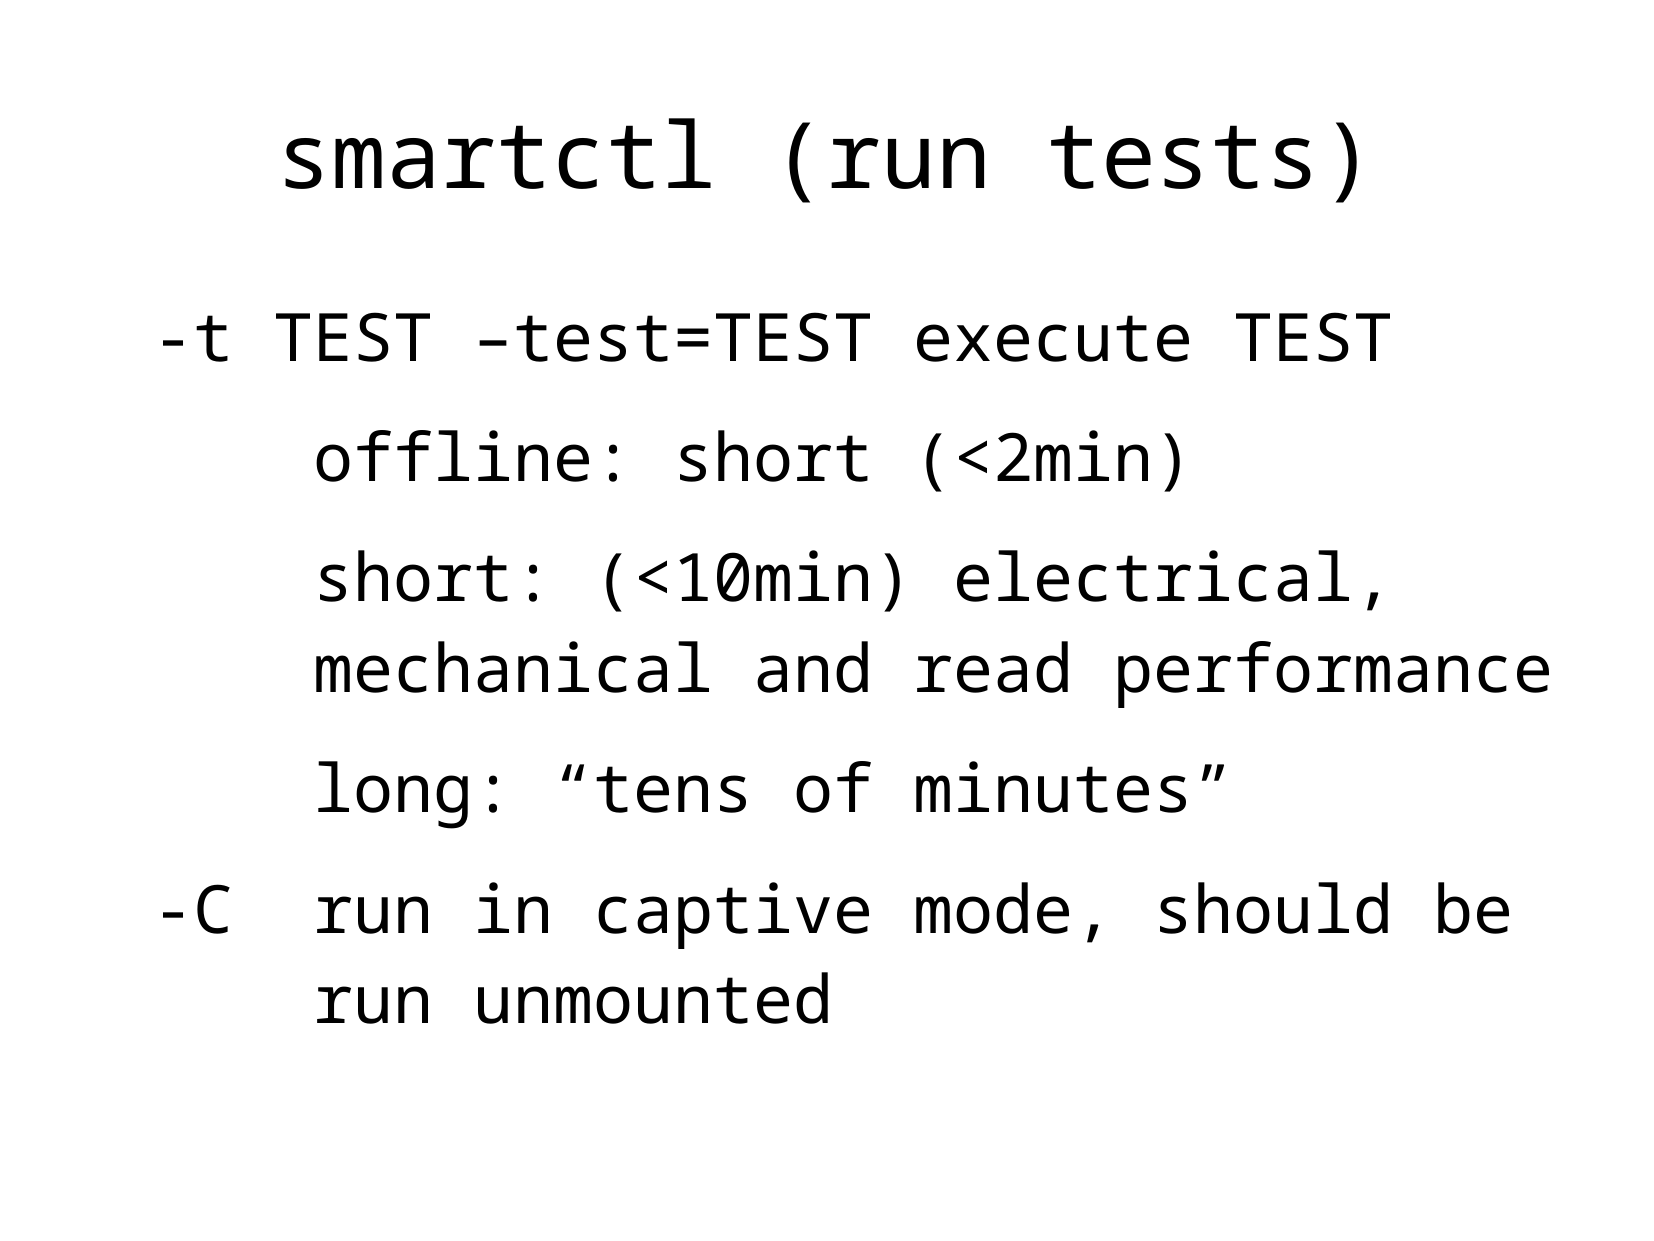

# smartctl (run tests)
-t TEST –test=TEST execute TEST
 offline: short (<2min)
 short: (<10min) electrical, mechanical and read performance
 long: “tens of minutes”
-C run in captive mode, should be run unmounted